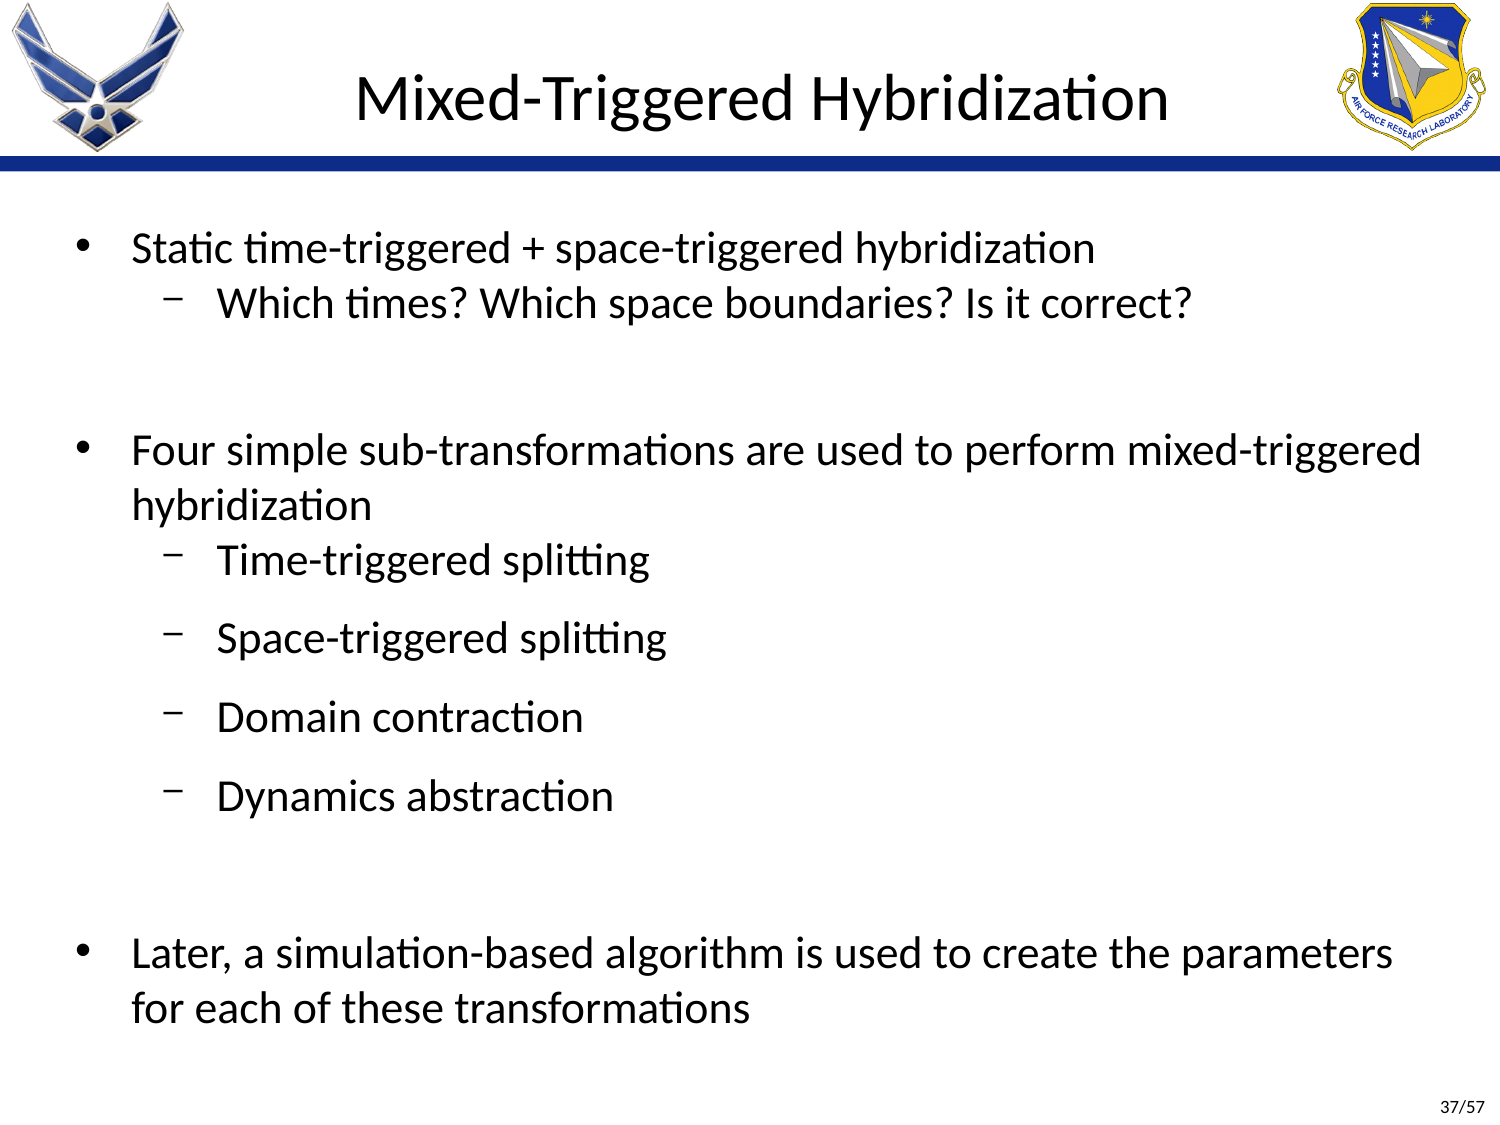

# Mixed-Triggered Hybridization
Static time-triggered + space-triggered hybridization
Which times? Which space boundaries? Is it correct?
Four simple sub-transformations are used to perform mixed-triggered hybridization
Time-triggered splitting
Space-triggered splitting
Domain contraction
Dynamics abstraction
Later, a simulation-based algorithm is used to create the parameters for each of these transformations